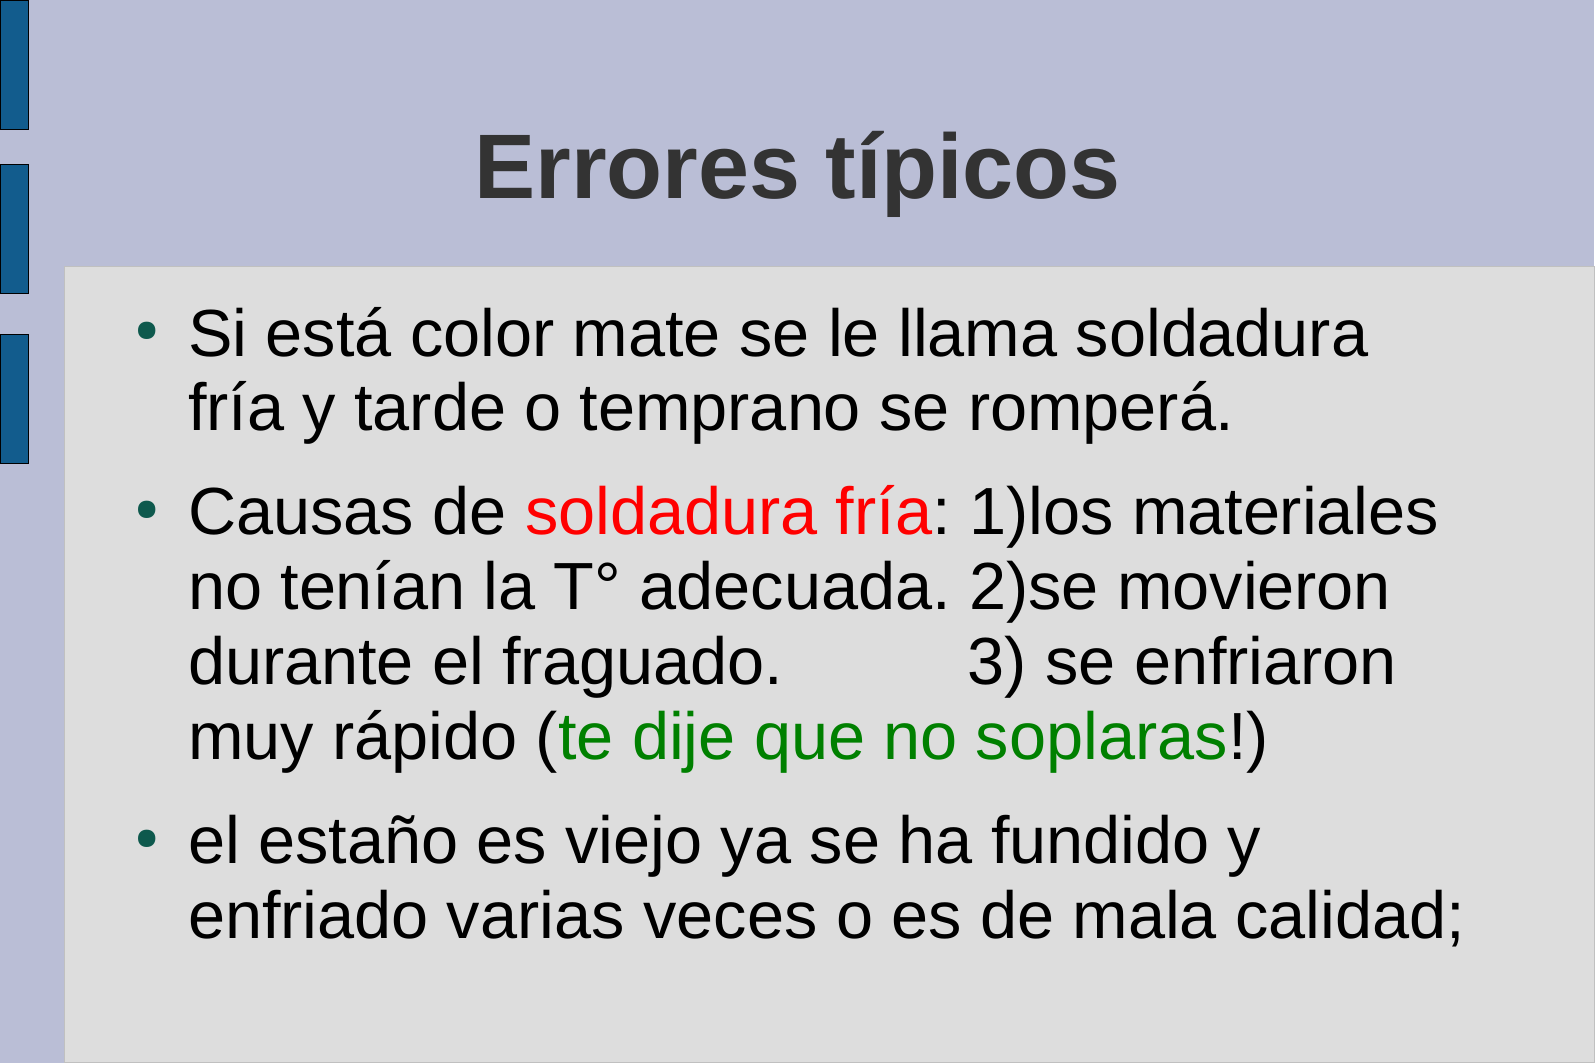

# Errores típicos
Si está color mate se le llama soldadura fría y tarde o temprano se romperá.
Causas de soldadura fría: 1)los materiales no tenían la T° adecuada. 2)se movieron durante el fraguado. 3) se enfriaron muy rápido (te dije que no soplaras!)
el estaño es viejo ya se ha fundido y enfriado varias veces o es de mala calidad;